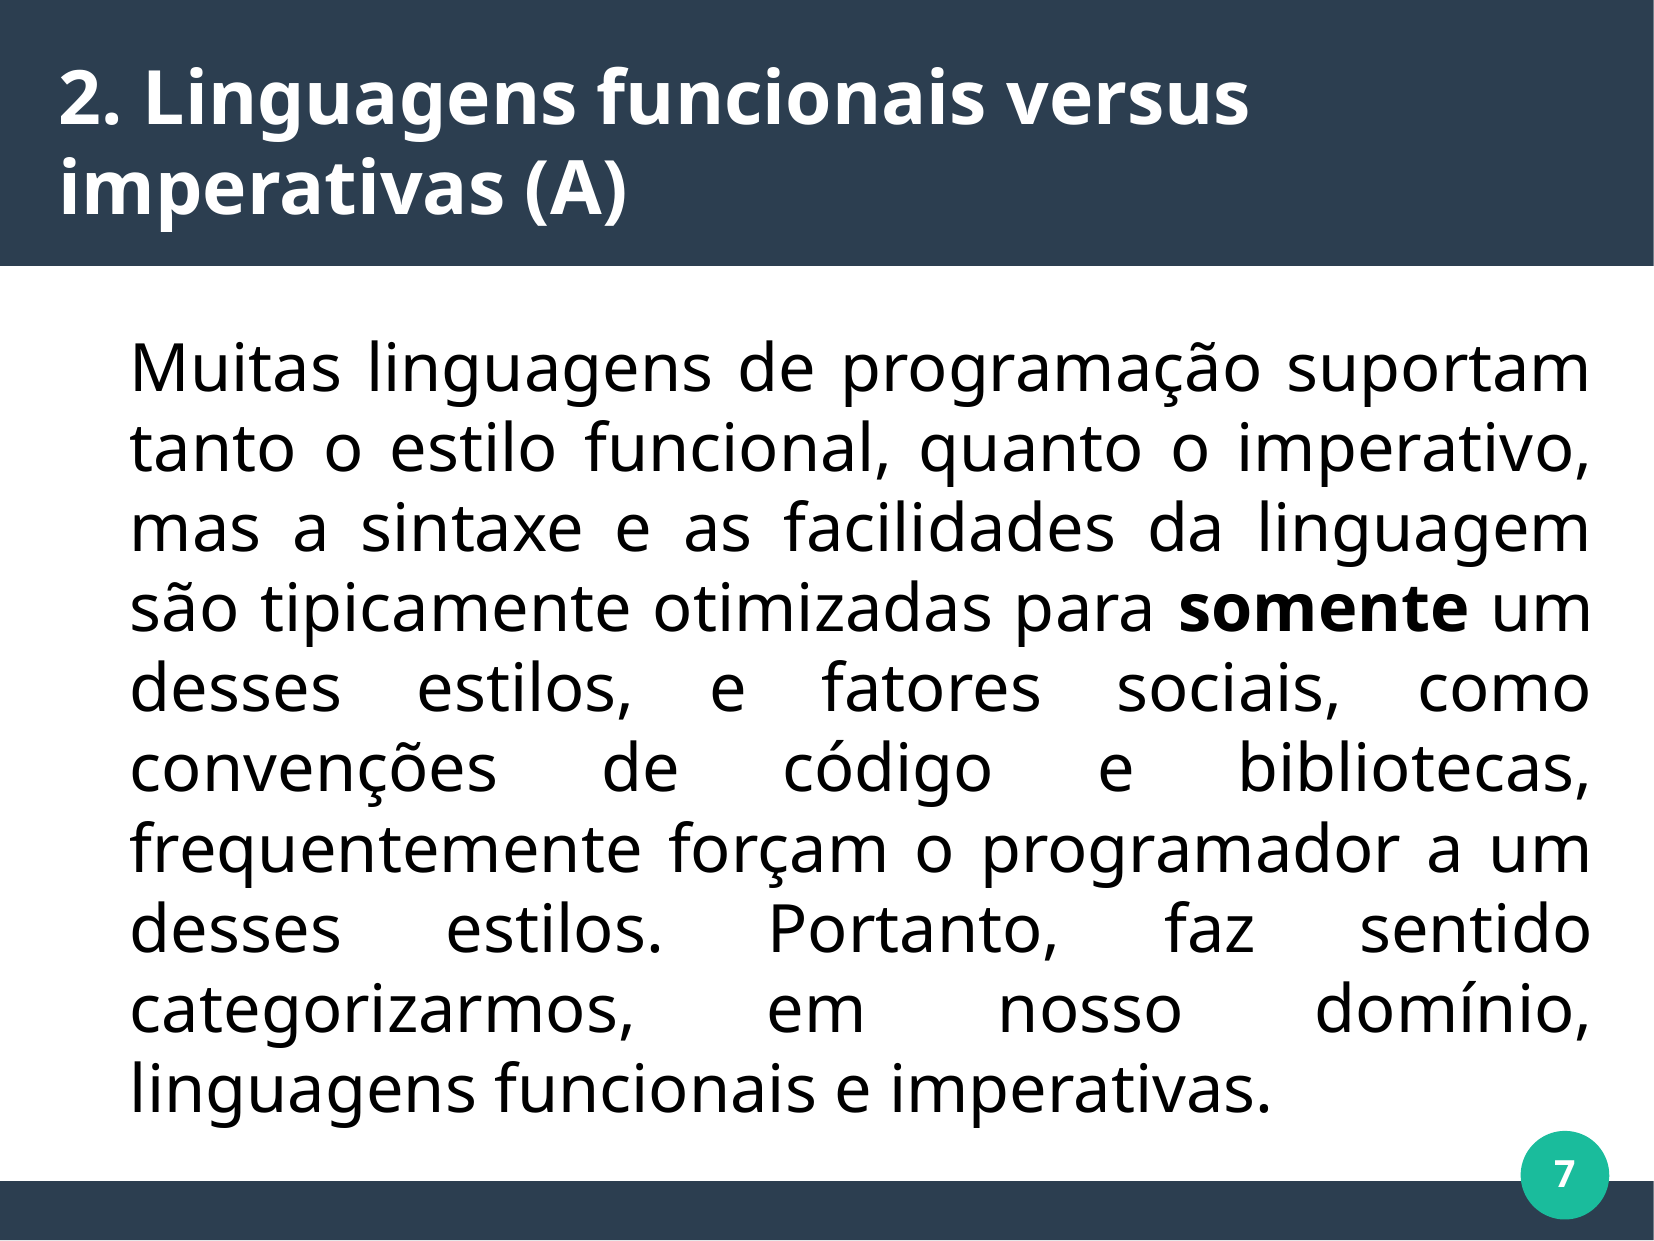

# 2. Linguagens funcionais versus imperativas (A)
Muitas linguagens de programação suportam tanto o estilo funcional, quanto o imperativo, mas a sintaxe e as facilidades da linguagem são tipicamente otimizadas para somente um desses estilos, e fatores sociais, como convenções de código e bibliotecas, frequentemente forçam o programador a um desses estilos. Portanto, faz sentido categorizarmos, em nosso domínio, linguagens funcionais e imperativas.